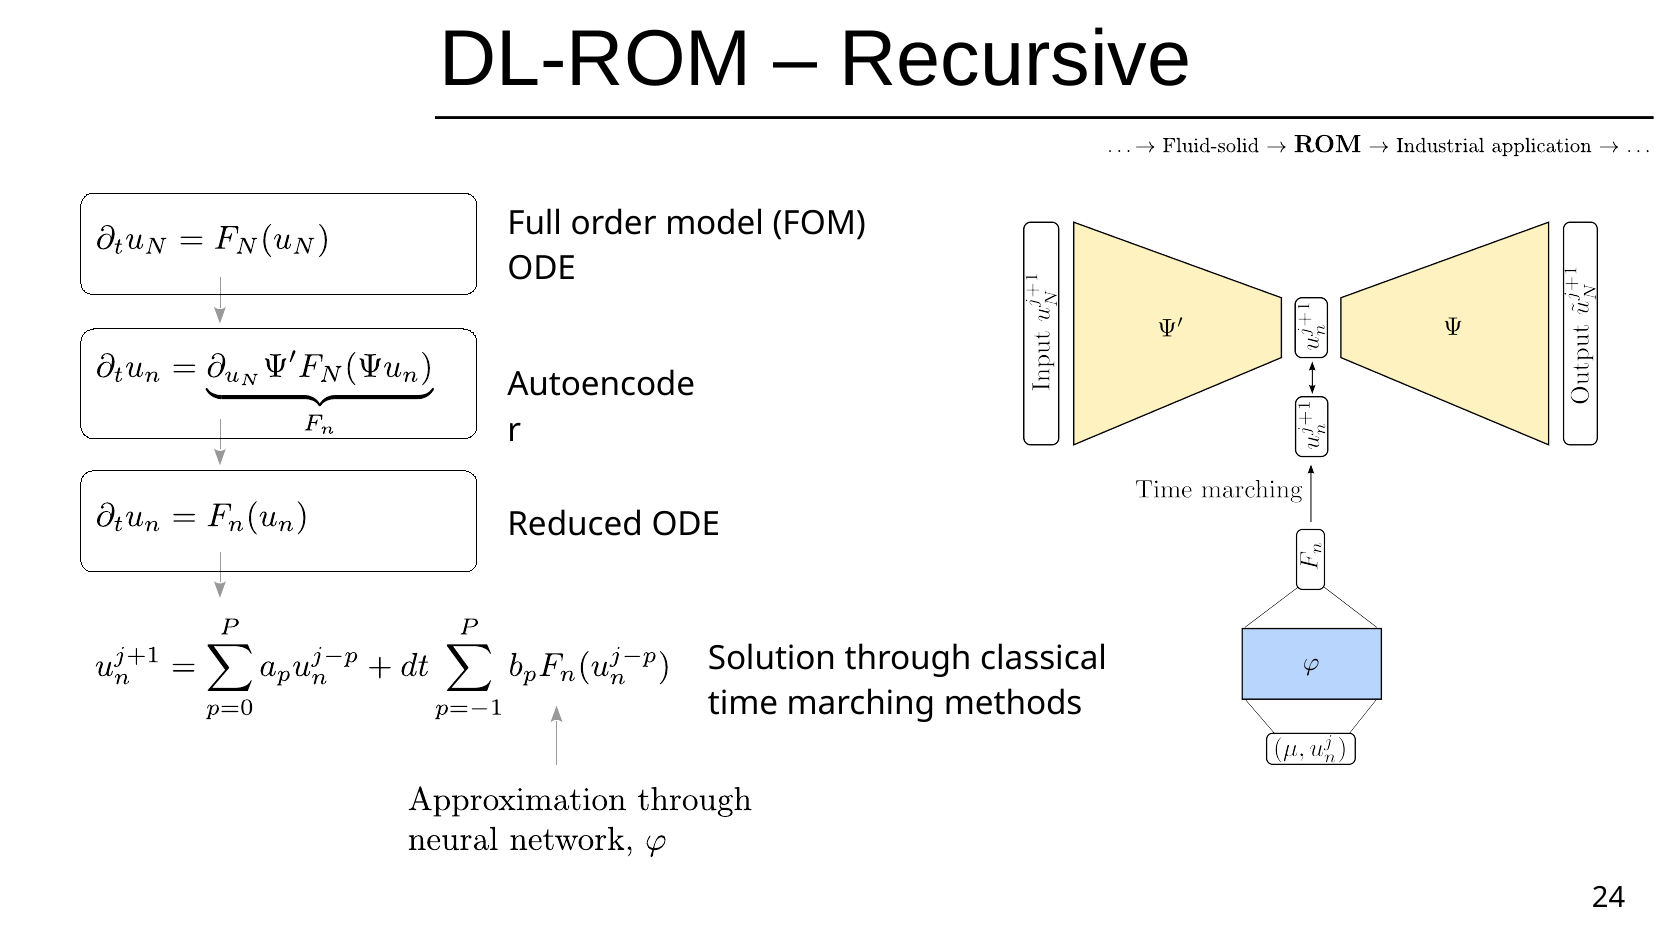

# DL-ROM – Recursive
Full order model (FOM) ODE
Autoencoder
Reduced ODE
Solution through classical
time marching methods